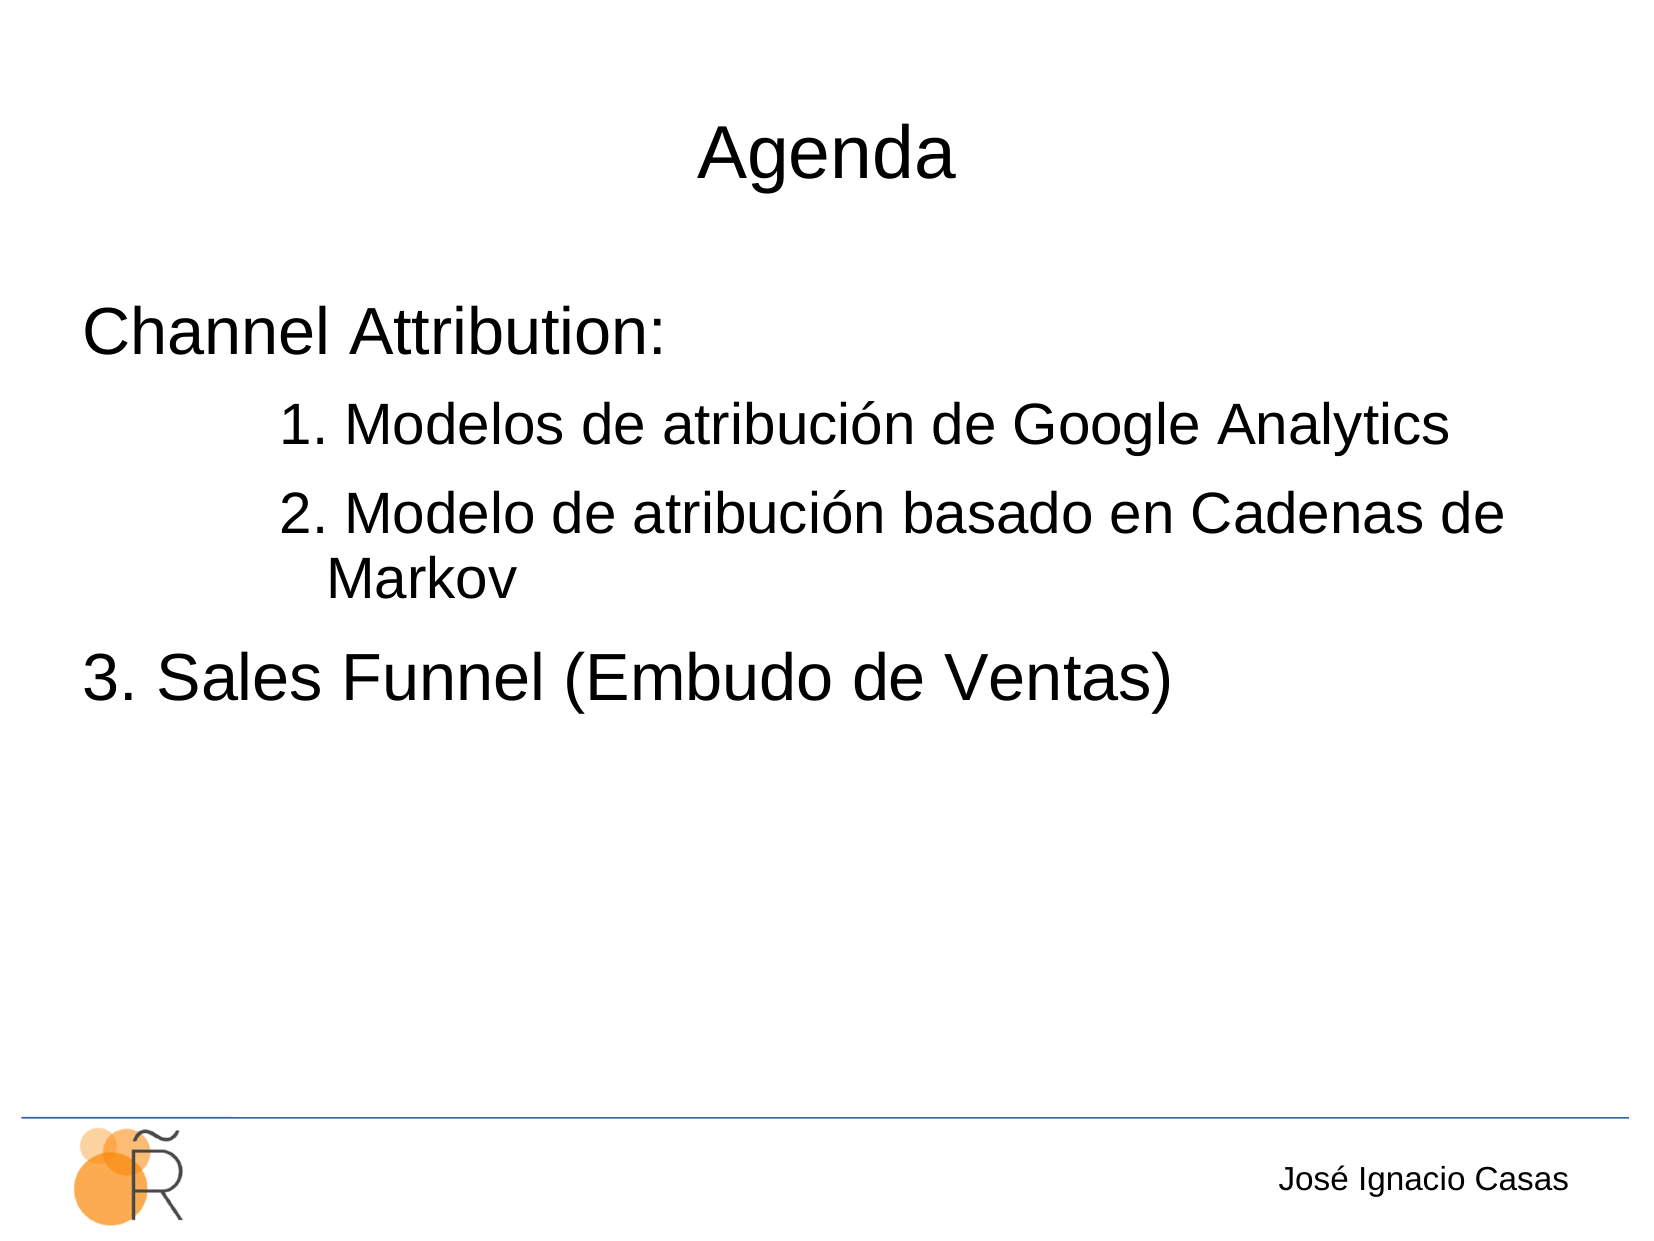

# Agenda
Channel Attribution:
1. Modelos de atribución de Google Analytics
2. Modelo de atribución basado en Cadenas de Markov
3. Sales Funnel (Embudo de Ventas)